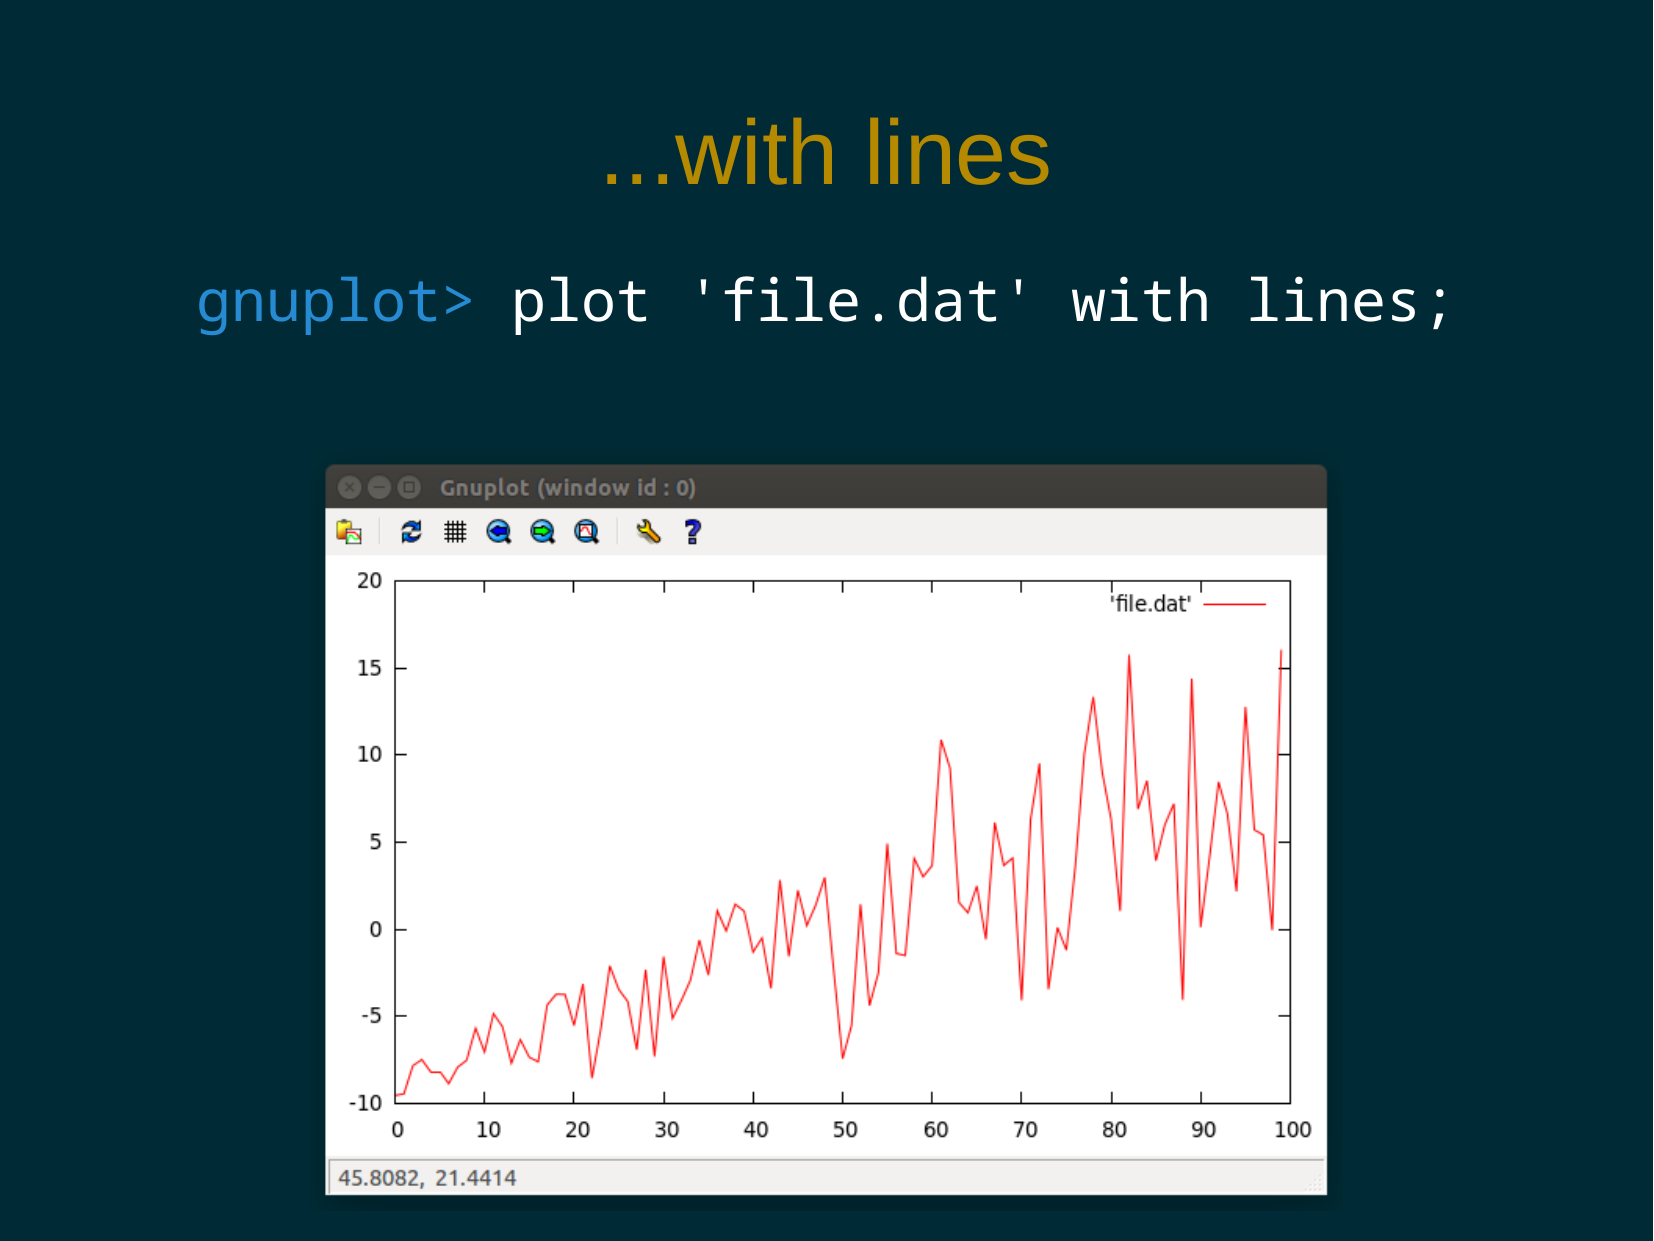

# ...with lines
gnuplot> plot 'file.dat' with lines;